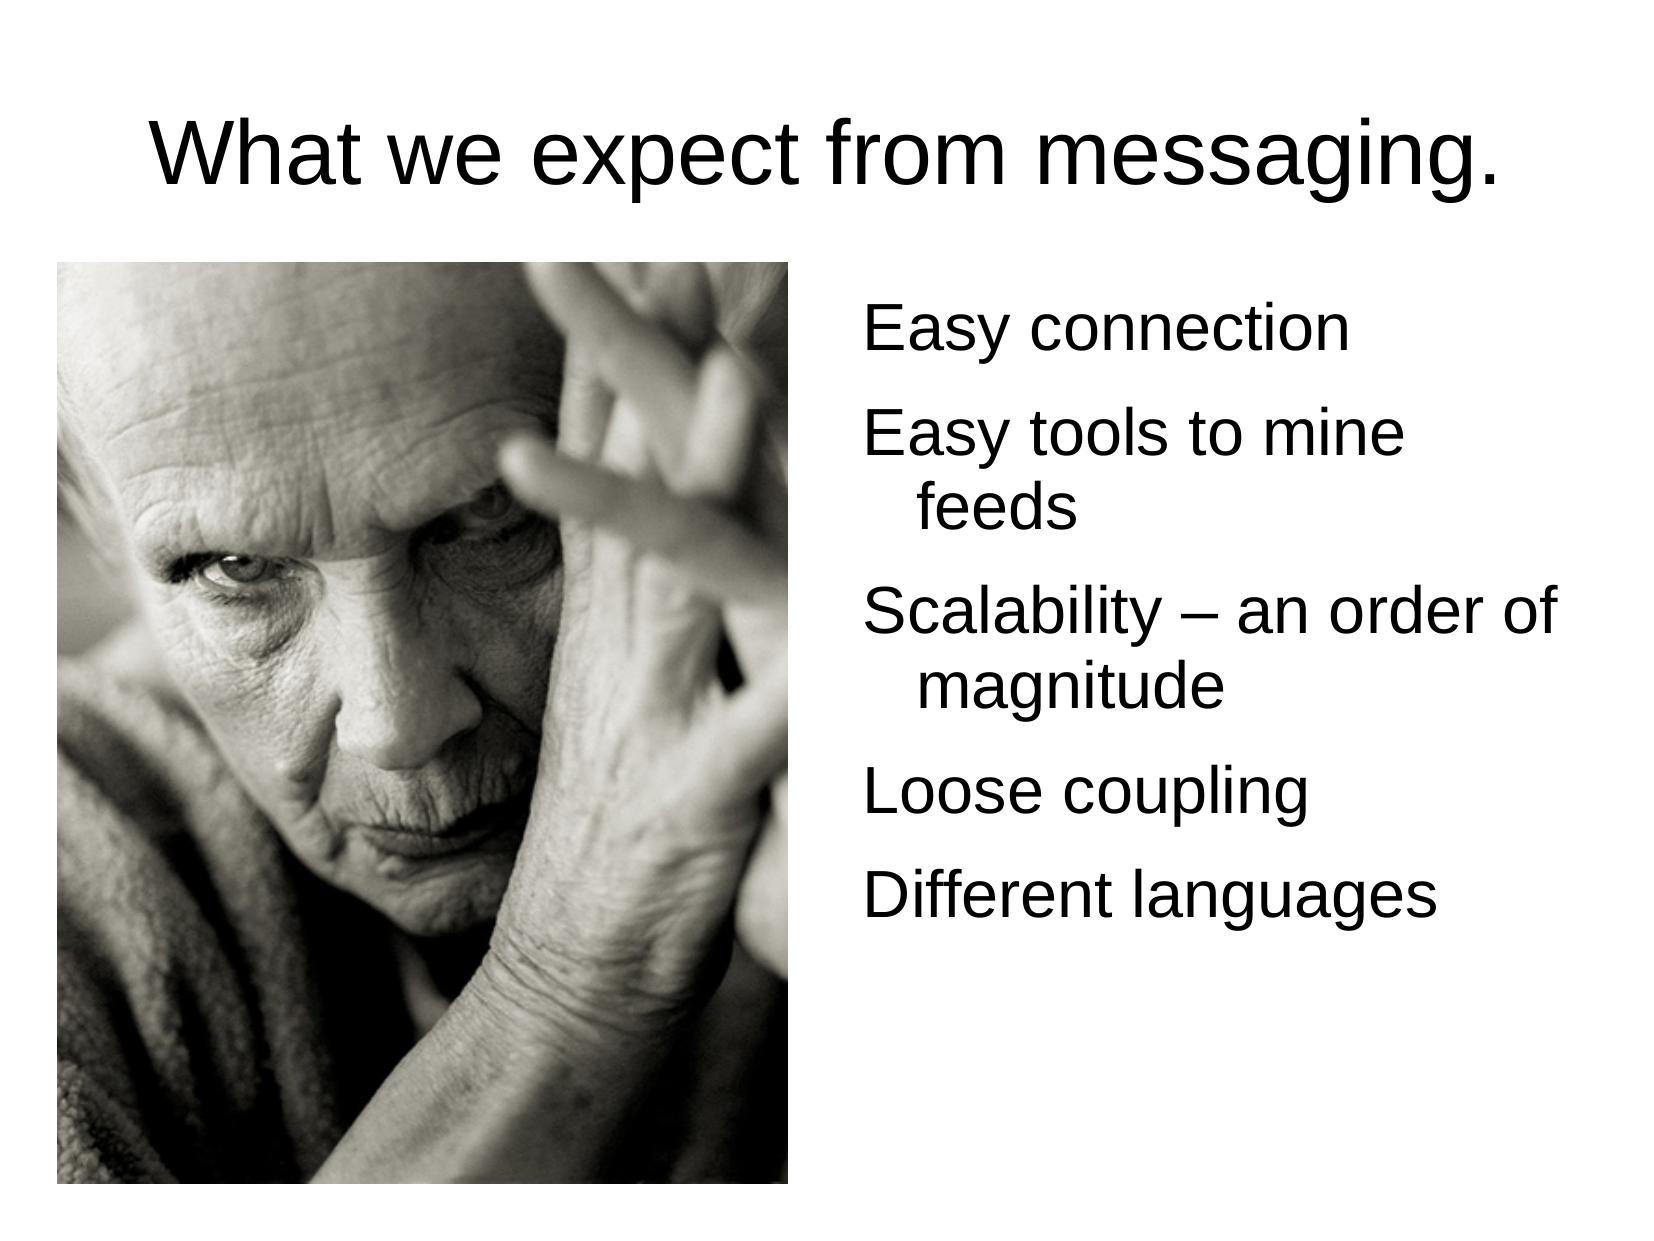

# What we expect from messaging.
Easy connection
Easy tools to mine feeds
Scalability – an order of magnitude
Loose coupling
Different languages